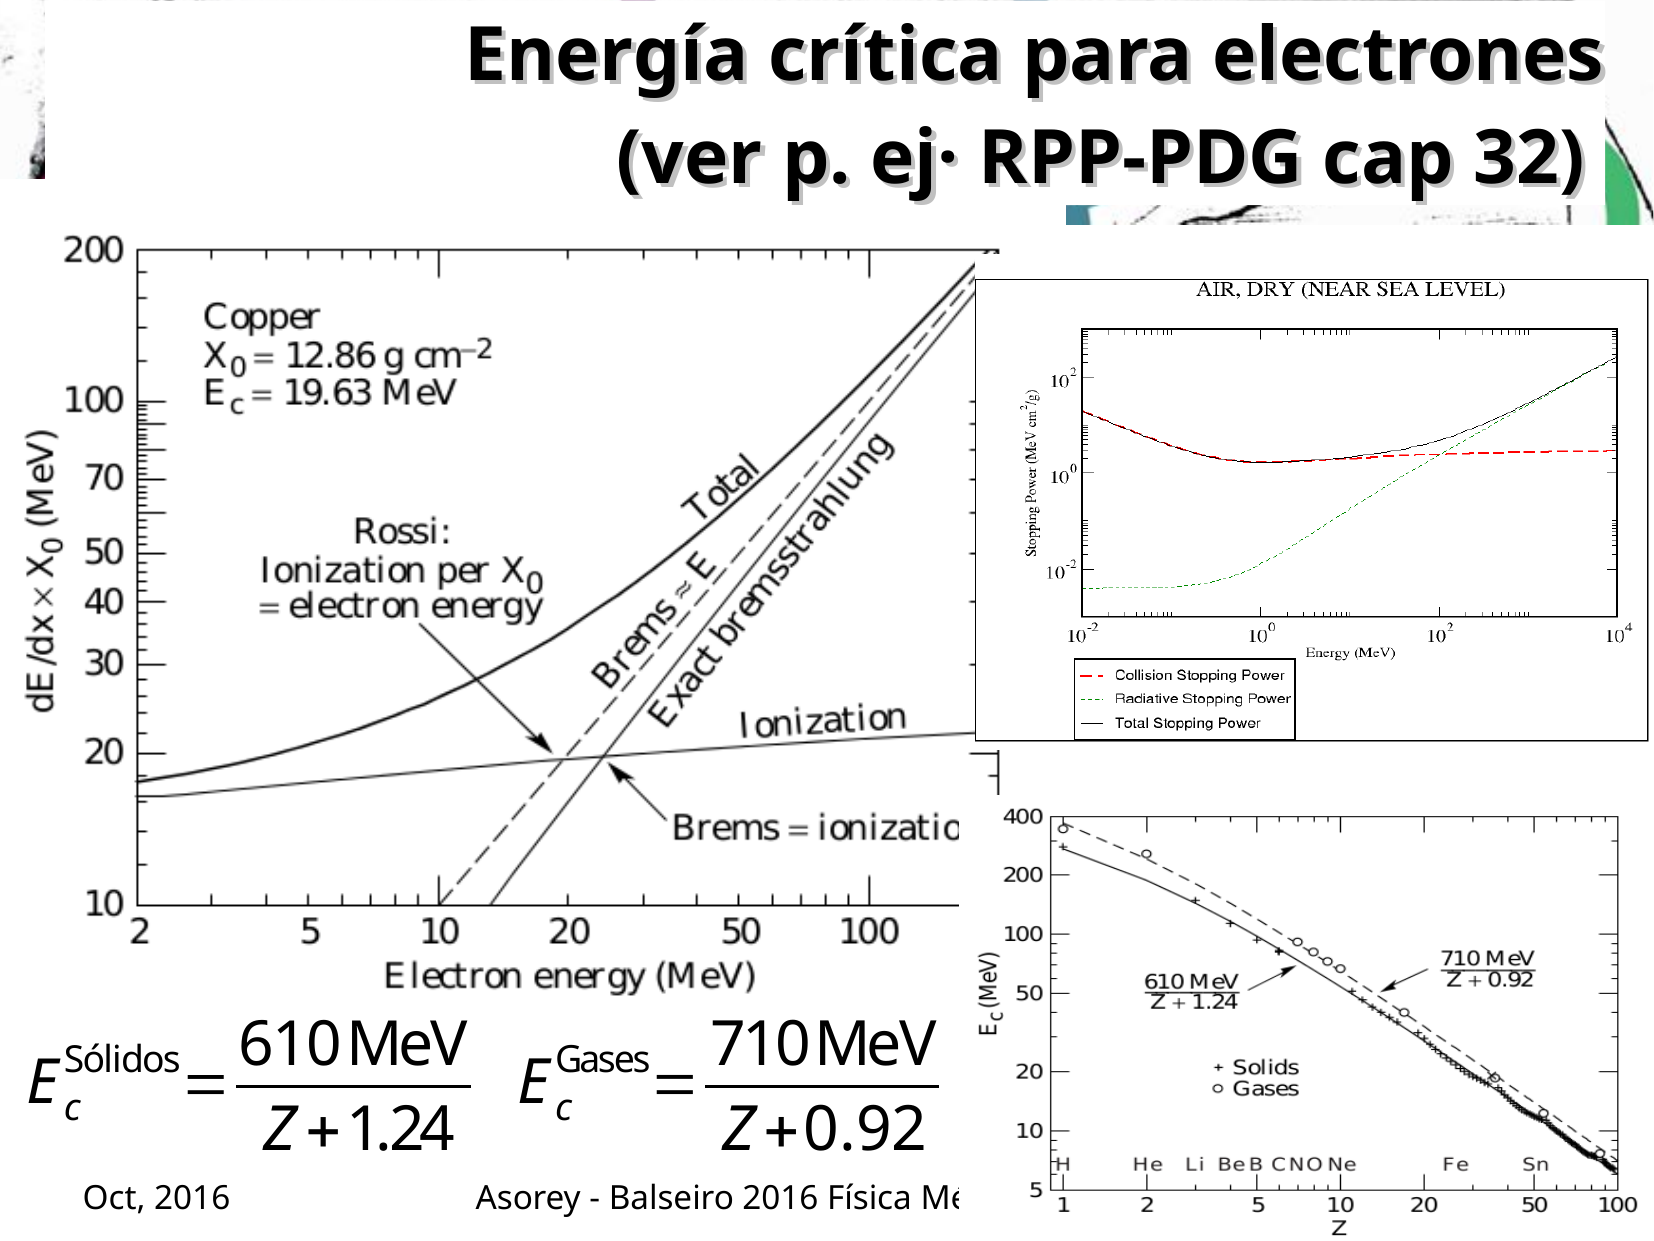

# Energía crítica para electrones (ver p. ej· RPP-PDG cap 32)
Oct, 2016
Asorey - Balseiro 2016 Física Médica - 04/04
20